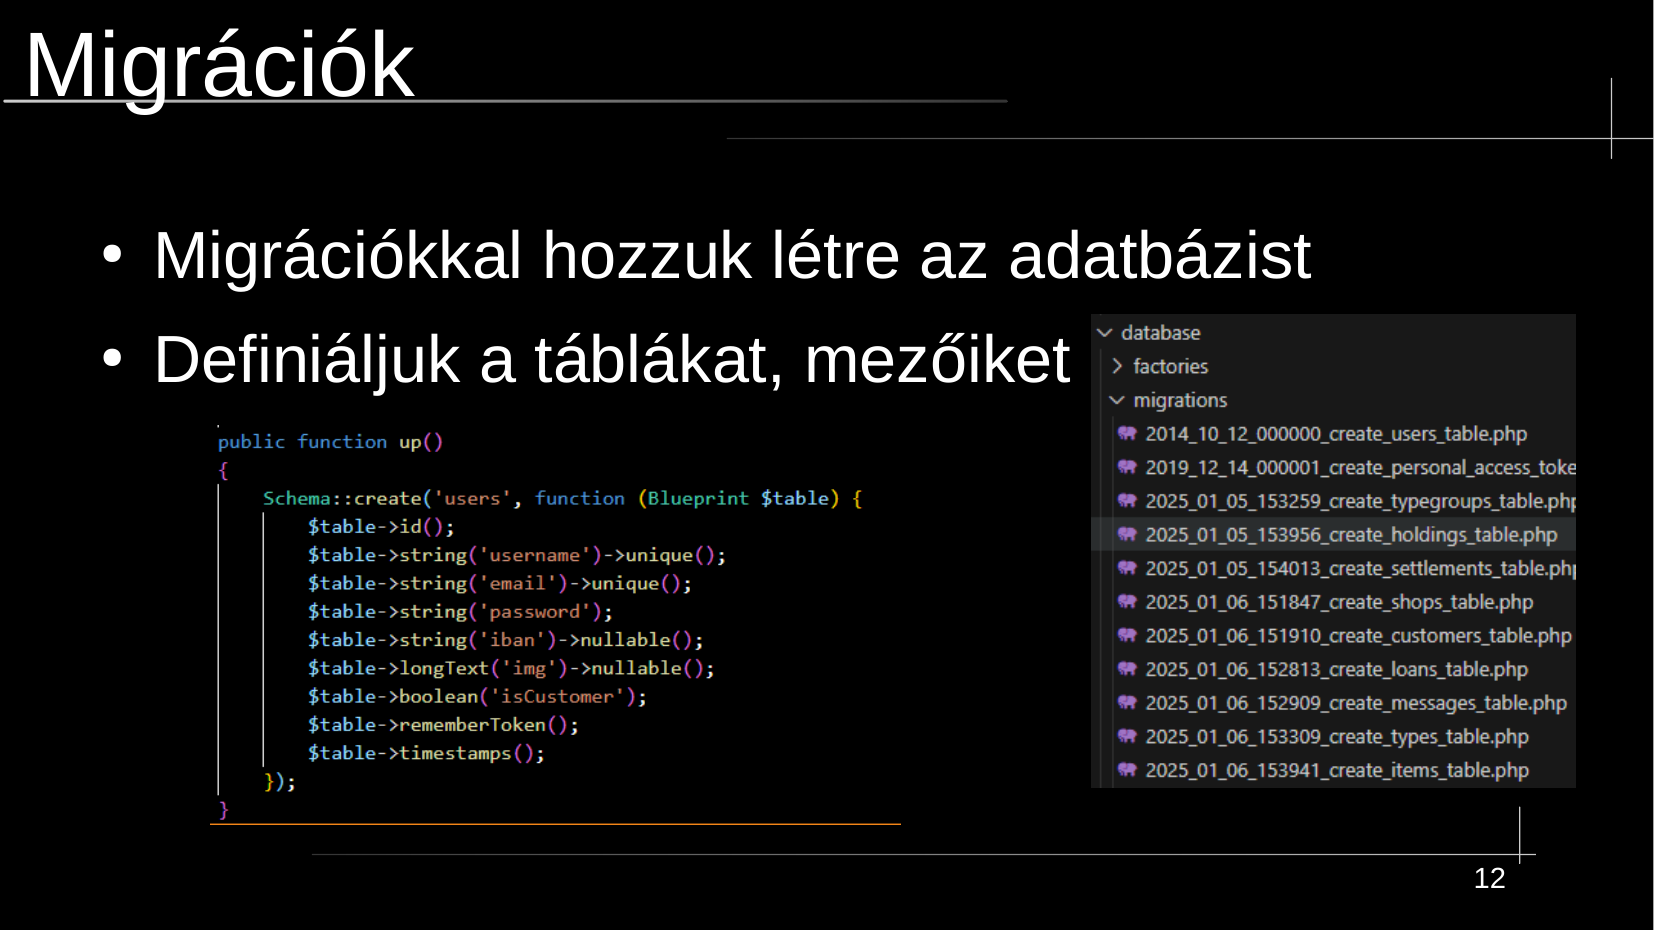

# Migrációk
Migrációkkal hozzuk létre az adatbázist
Definiáljuk a táblákat, mezőiket
12